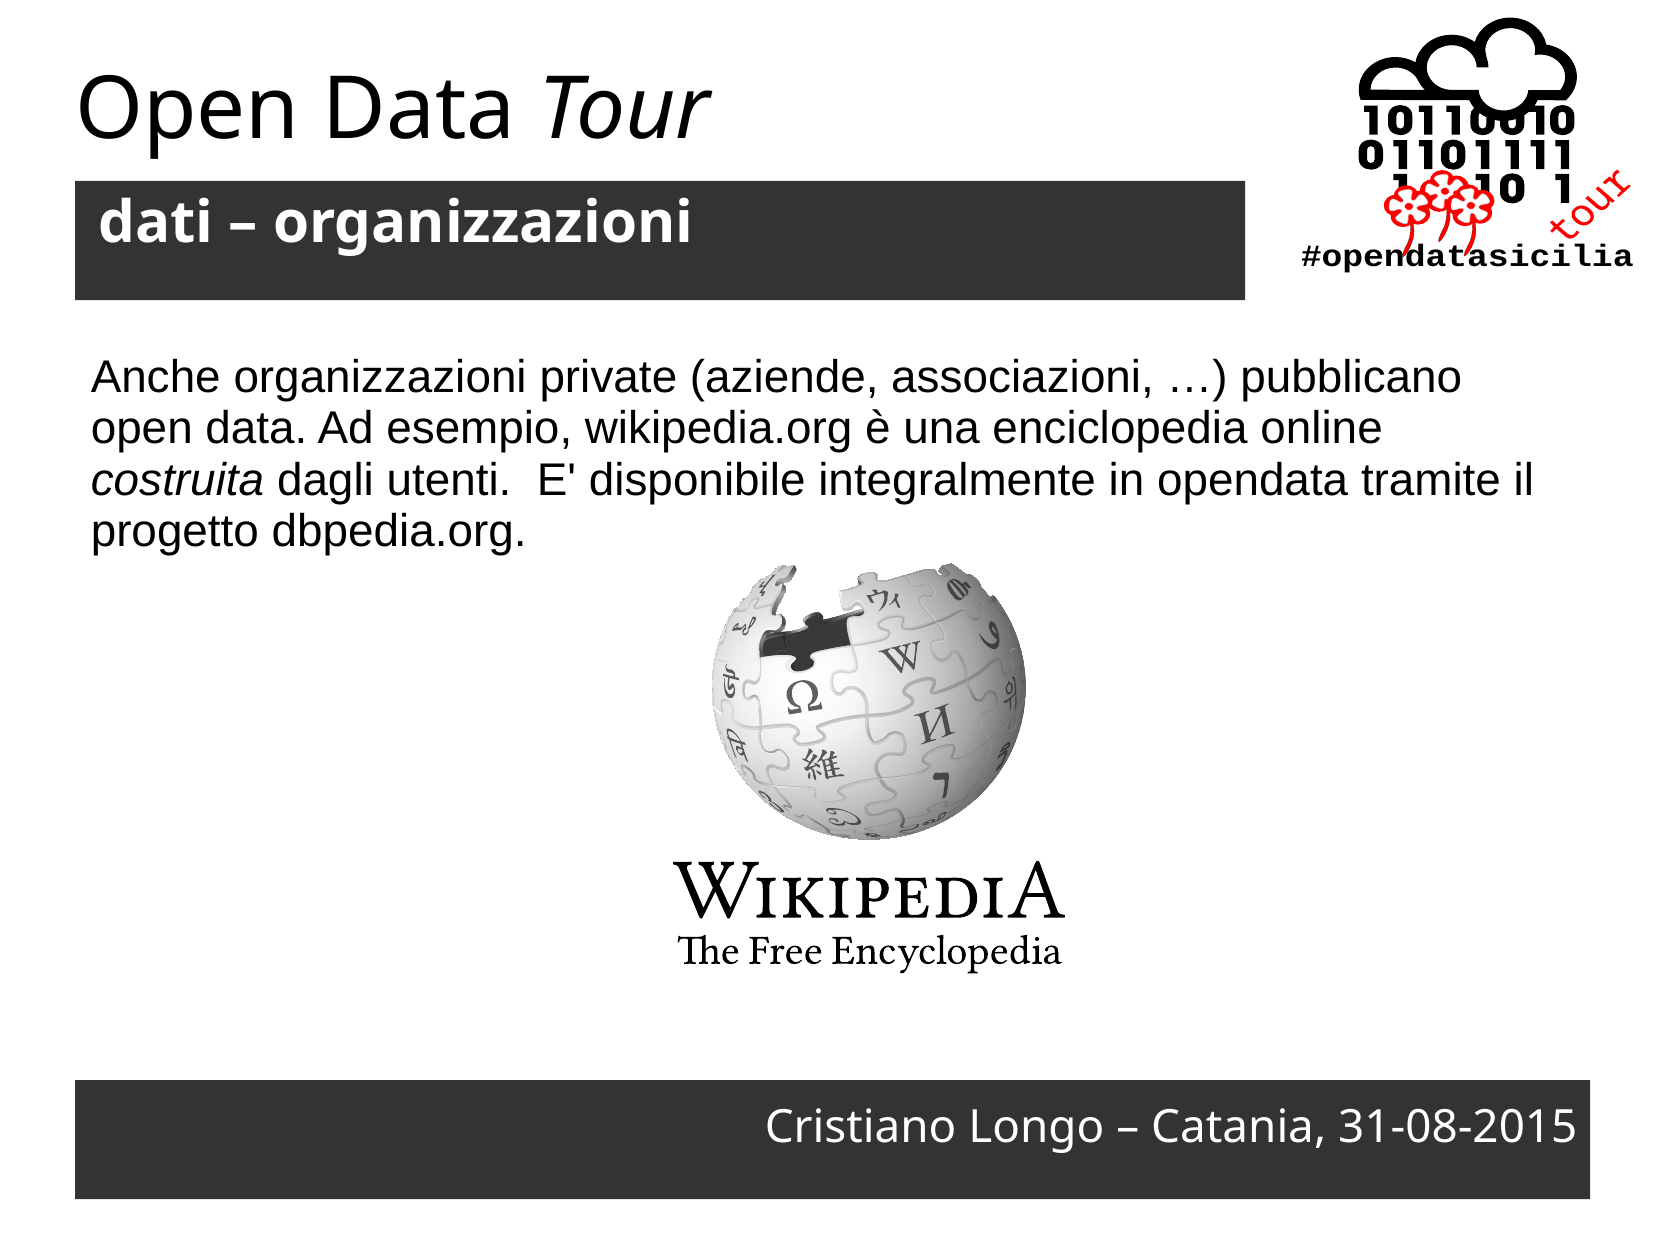

# Open Data Tour
 dati – organizzazioni
Anche organizzazioni private (aziende, associazioni, …) pubblicano open data. Ad esempio, wikipedia.org è una enciclopedia online costruita dagli utenti. E' disponibile integralmente in opendata tramite il progetto dbpedia.org.
 Cristiano Longo – Catania, 31-08-2015